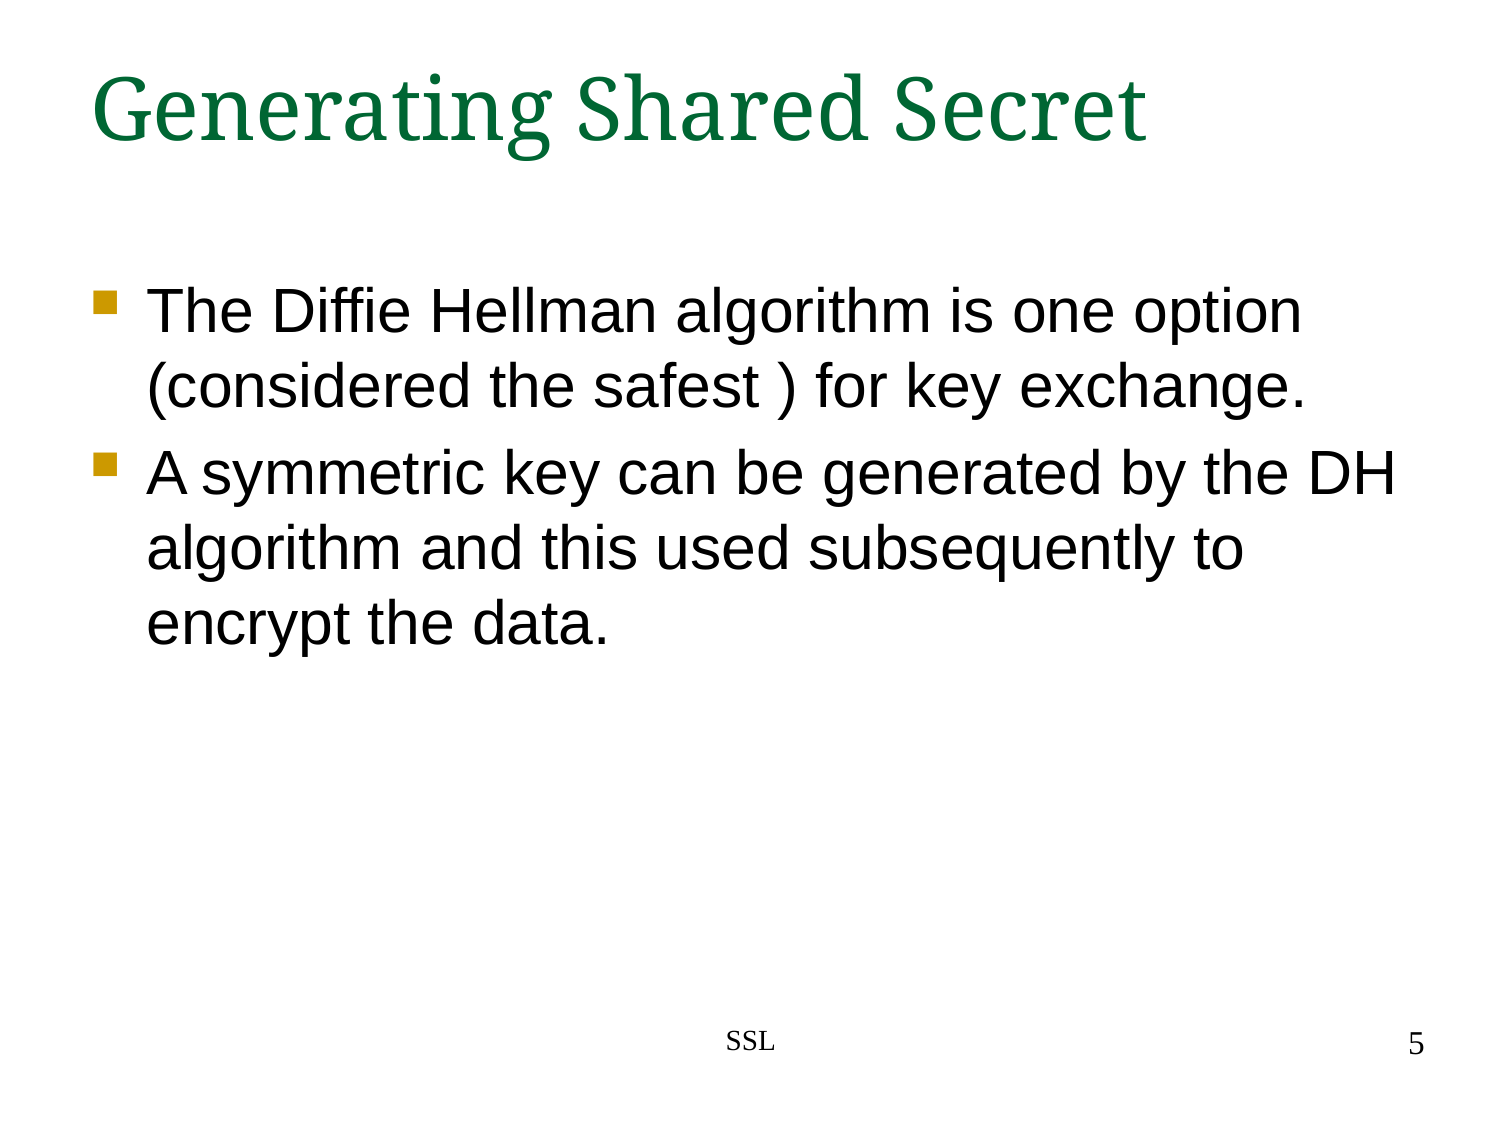

# Generating Shared Secret
The Diffie Hellman algorithm is one option (considered the safest ) for key exchange.
A symmetric key can be generated by the DH algorithm and this used subsequently to encrypt the data.
SSL
5